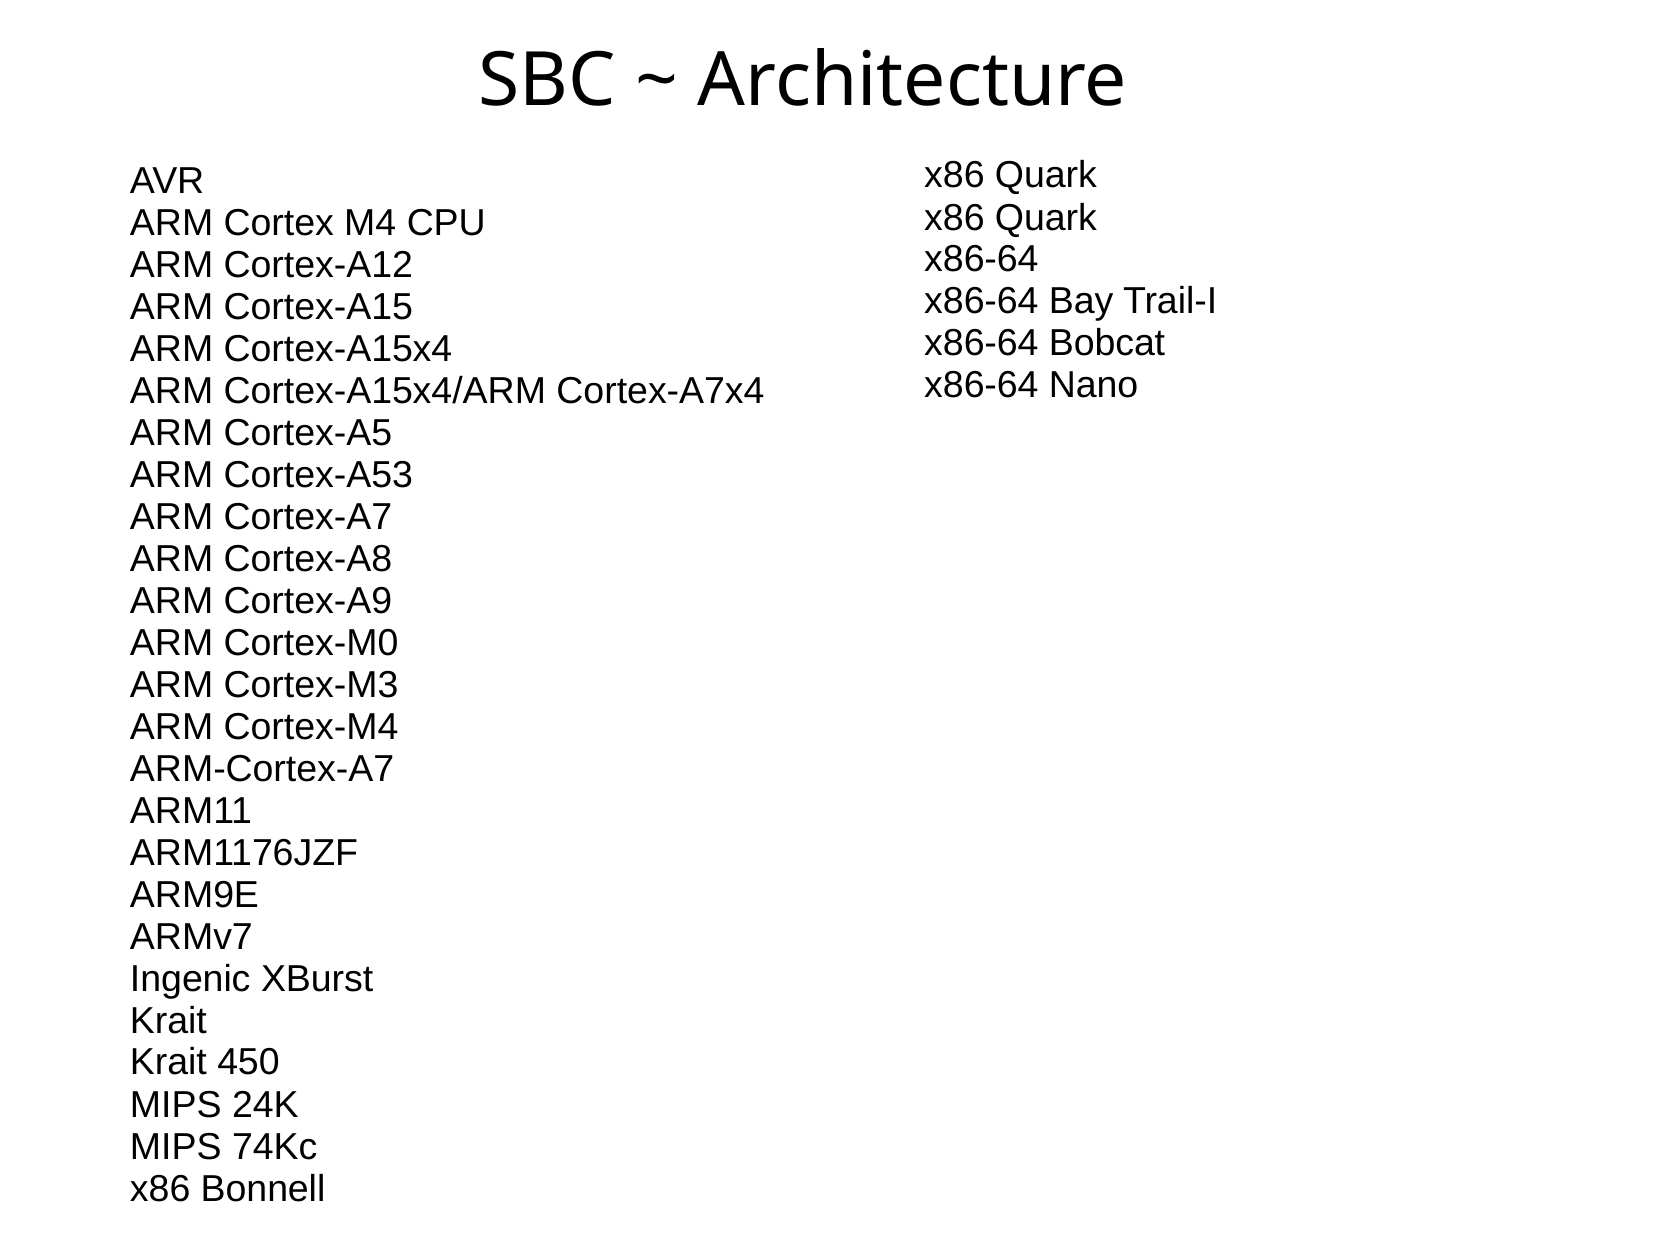

# SBC ~ Architecture
x86 Quark
x86 Quark
x86-64
x86-64 Bay Trail-I
x86-64 Bobcat
x86-64 Nano
AVR
ARM Cortex M4 CPU
ARM Cortex-A12
ARM Cortex-A15
ARM Cortex-A15x4
ARM Cortex-A15x4/ARM Cortex-A7x4
ARM Cortex-A5
ARM Cortex-A53
ARM Cortex-A7
ARM Cortex-A8
ARM Cortex-A9
ARM Cortex-M0
ARM Cortex-M3
ARM Cortex-M4
ARM-Cortex-A7
ARM11
ARM1176JZF
ARM9E
ARMv7
Ingenic XBurst
Krait
Krait 450
MIPS 24K
MIPS 74Kc
x86 Bonnell